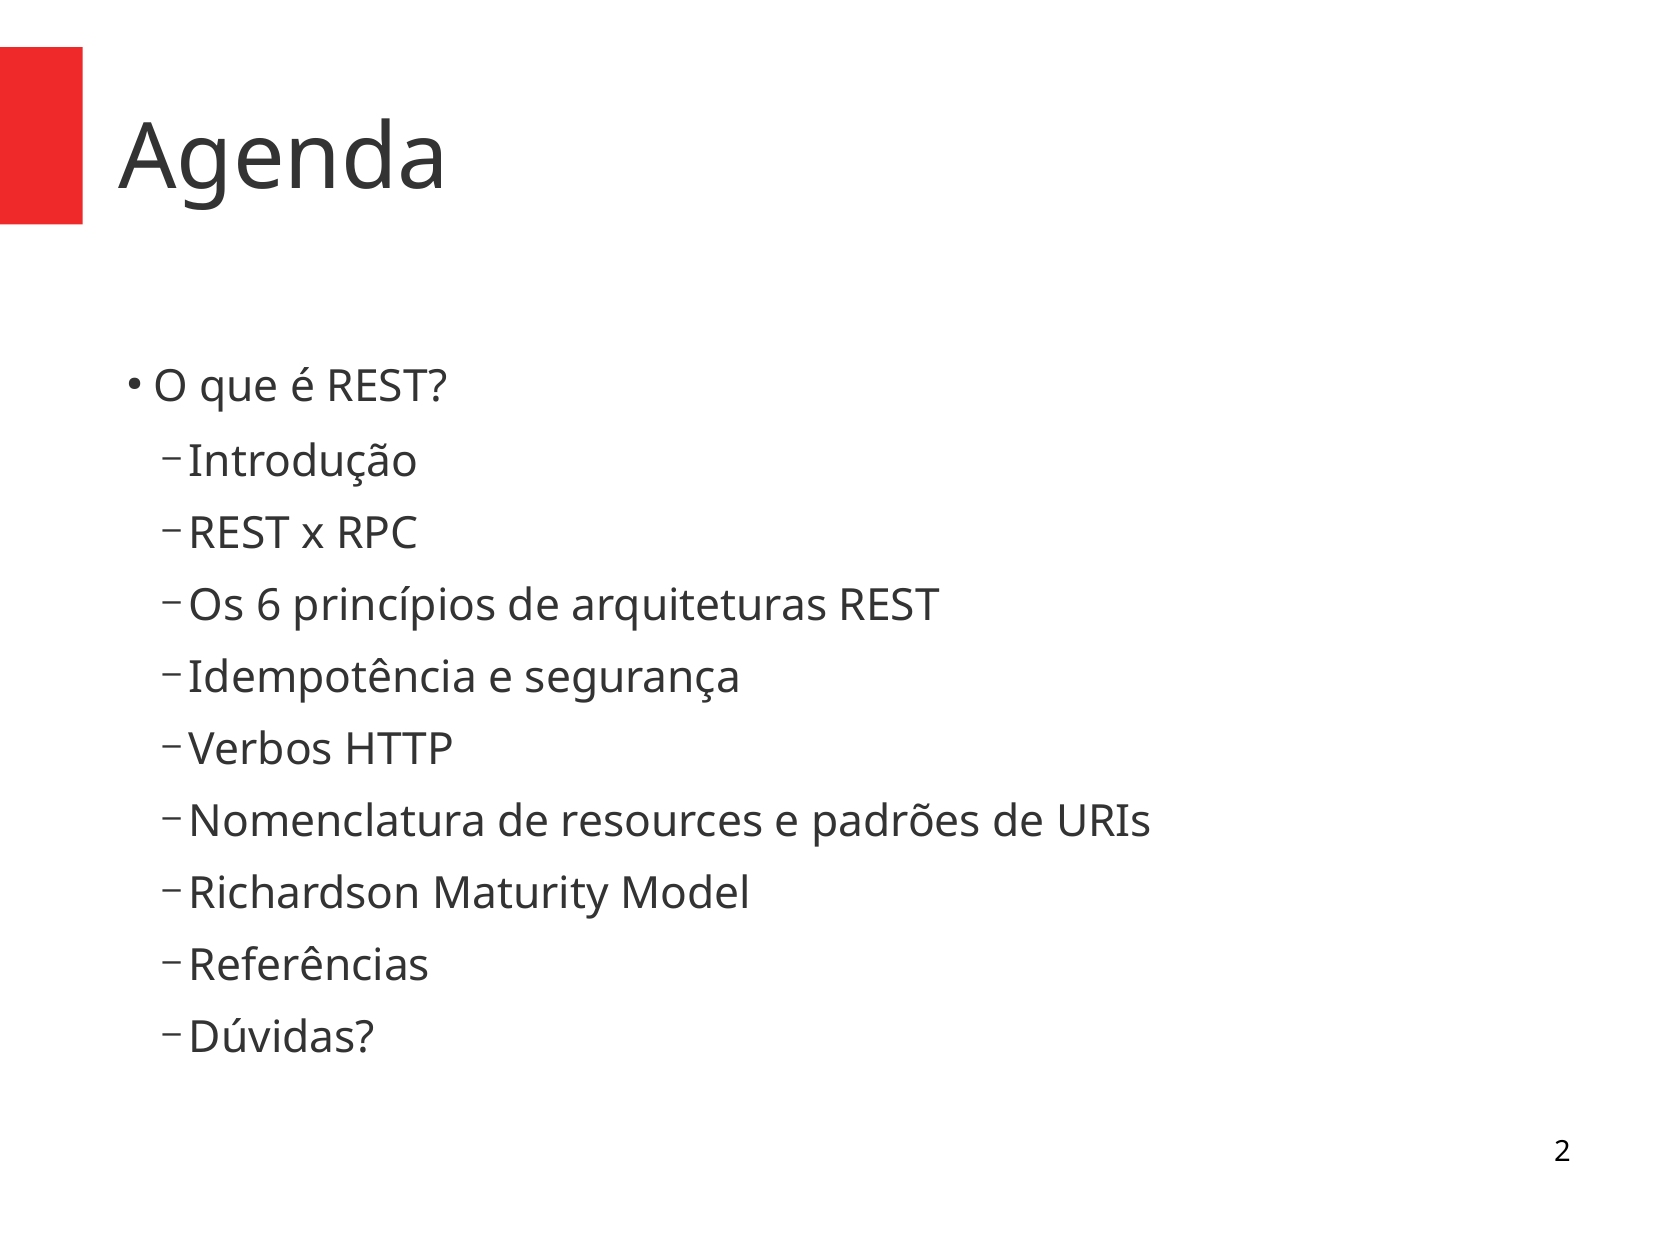

# Agenda
O que é REST?
Introdução
REST x RPC
Os 6 princípios de arquiteturas REST
Idempotência e segurança
Verbos HTTP
Nomenclatura de resources e padrões de URIs
Richardson Maturity Model
Referências
Dúvidas?
2